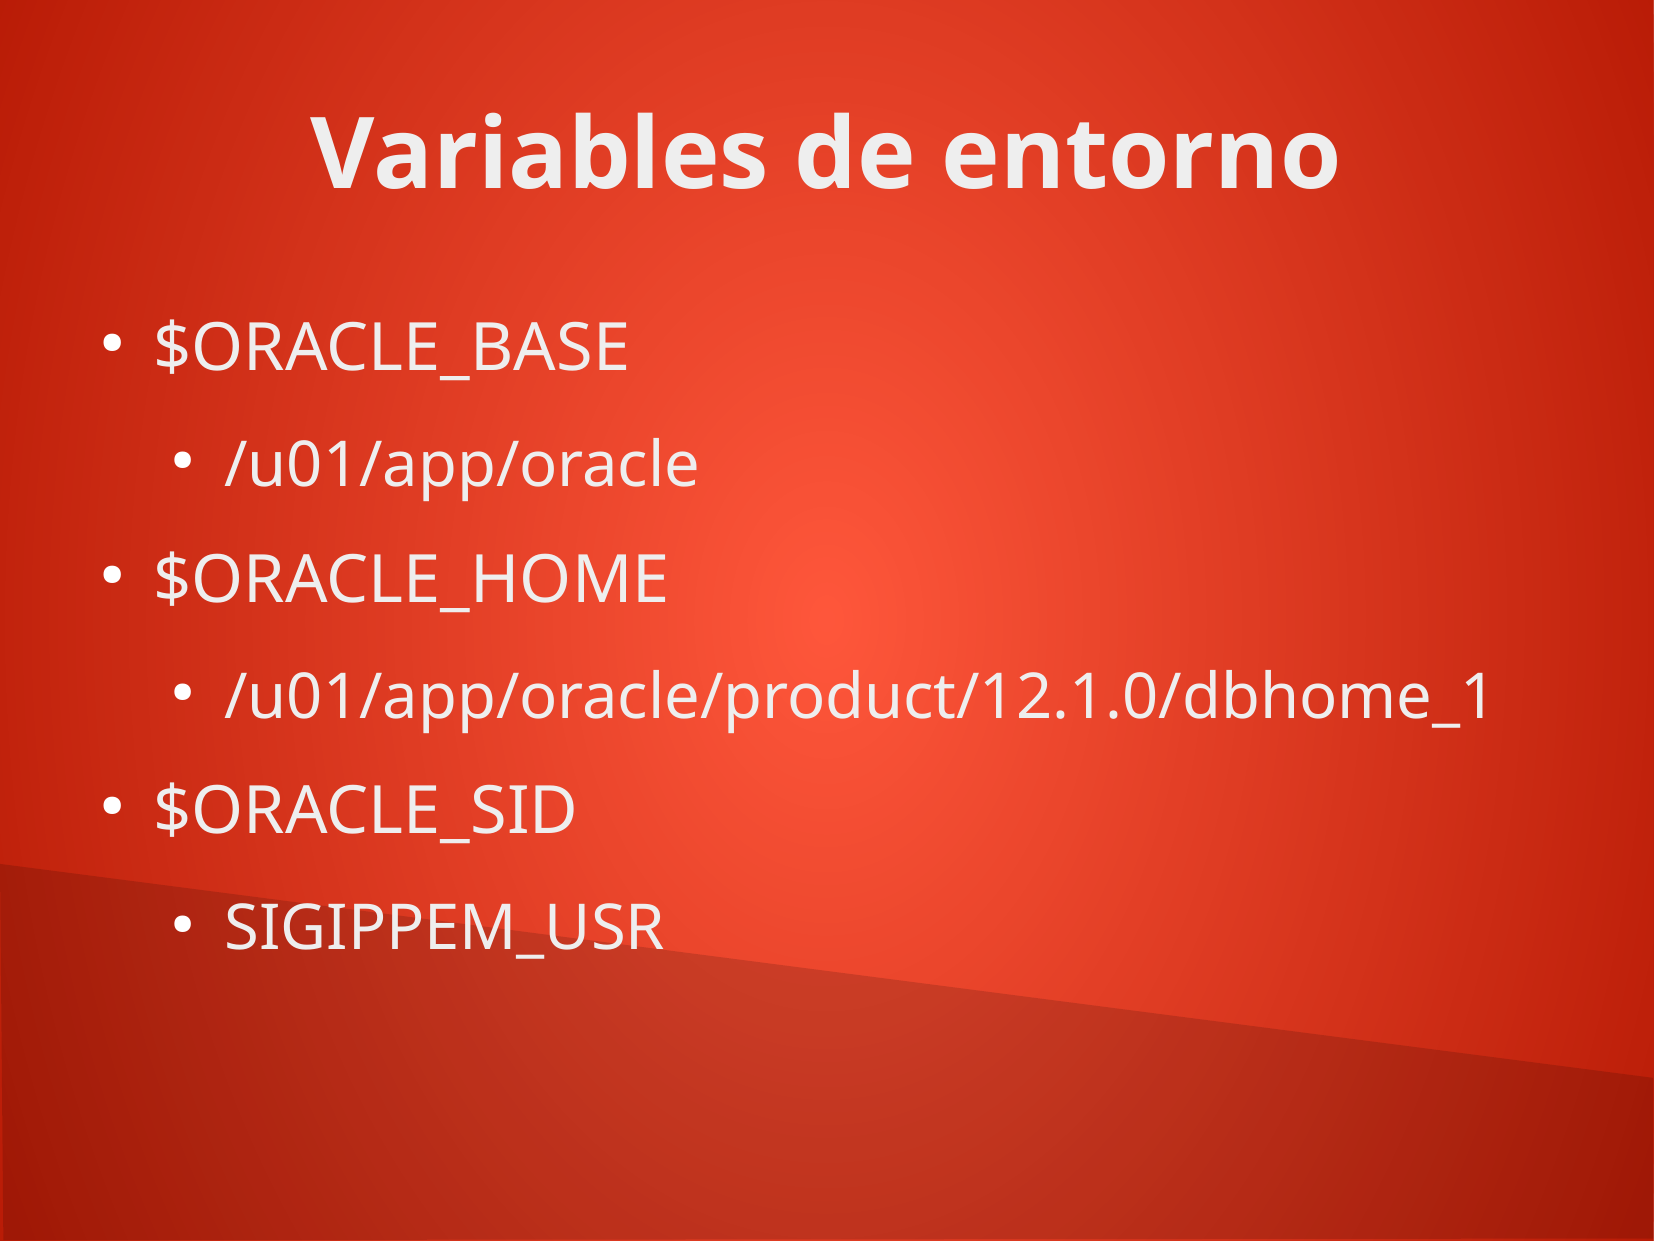

# Variables de entorno
$ORACLE_BASE
/u01/app/oracle
$ORACLE_HOME
/u01/app/oracle/product/12.1.0/dbhome_1
$ORACLE_SID
SIGIPPEM_USR